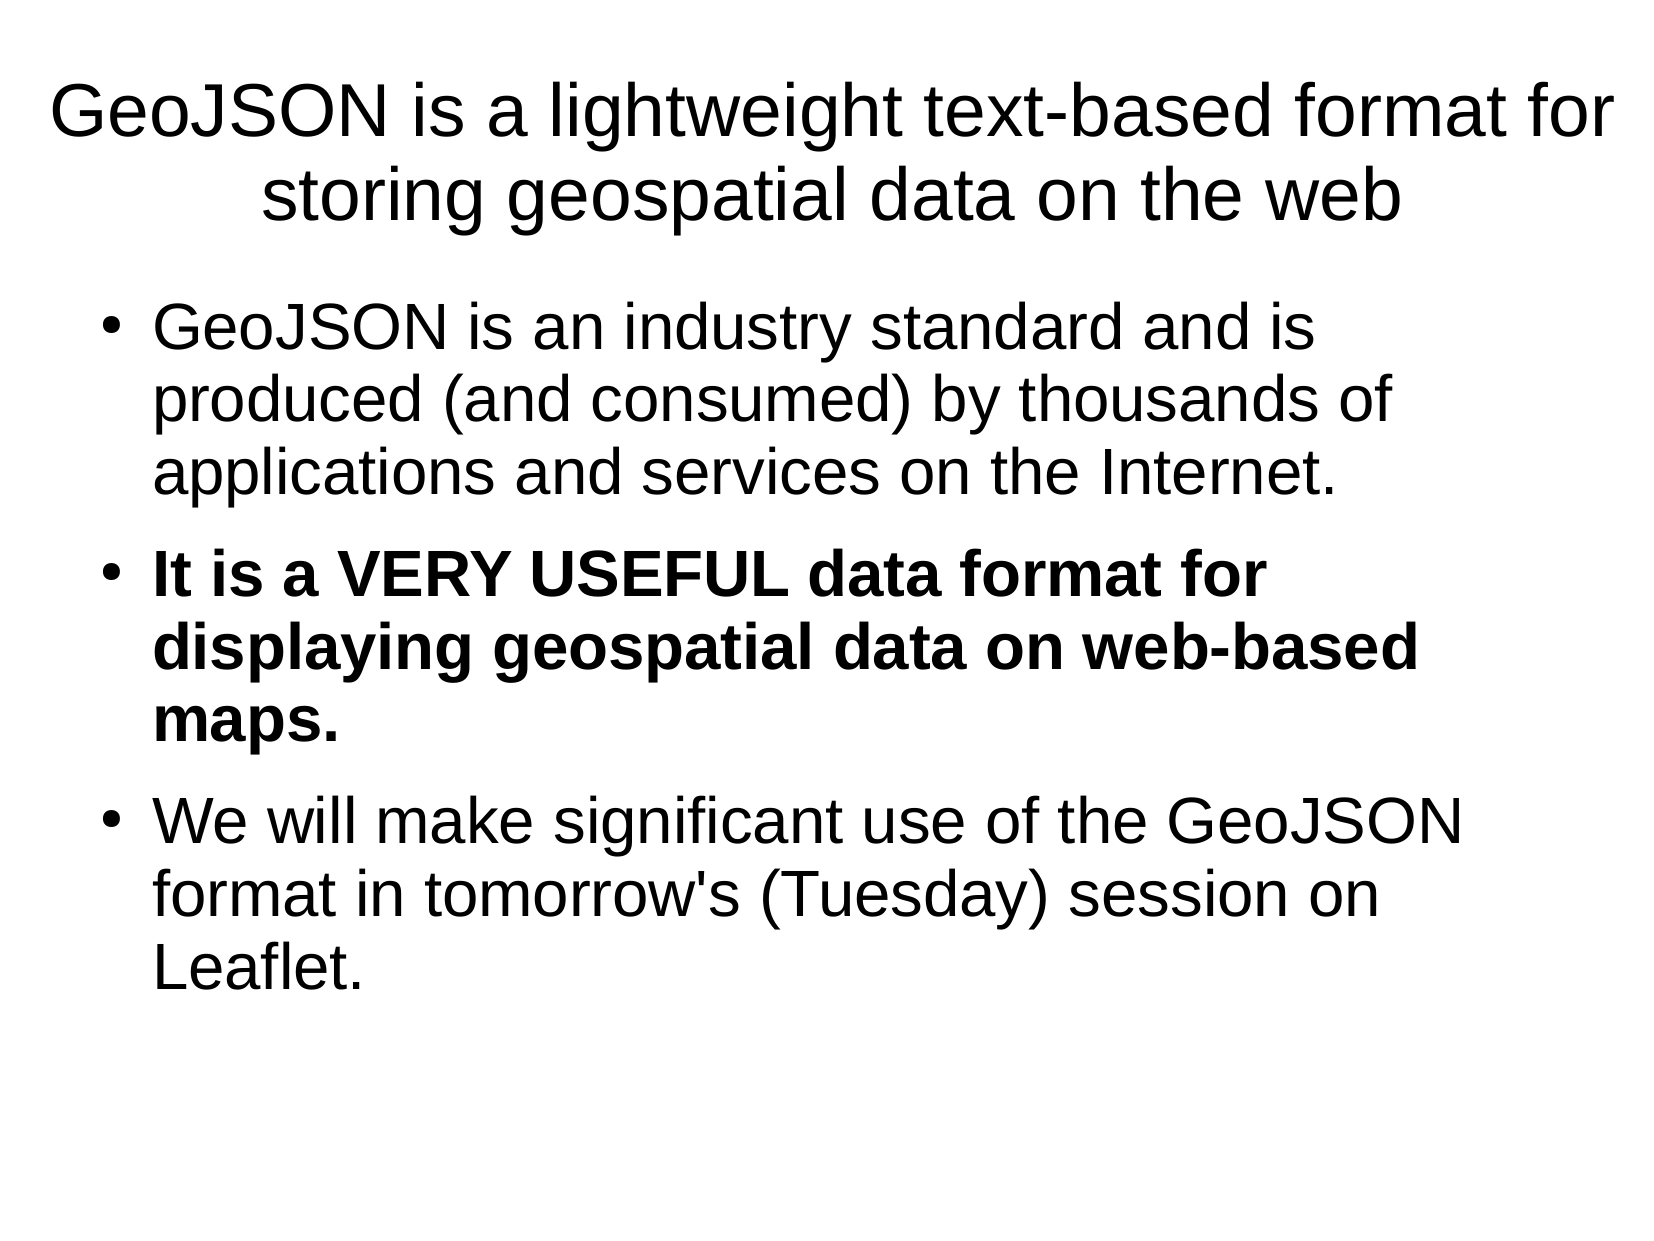

# GeoJSON is a lightweight text-based format for storing geospatial data on the web
GeoJSON is an industry standard and is produced (and consumed) by thousands of applications and services on the Internet.
It is a VERY USEFUL data format for displaying geospatial data on web-based maps.
We will make significant use of the GeoJSON format in tomorrow's (Tuesday) session on Leaflet.